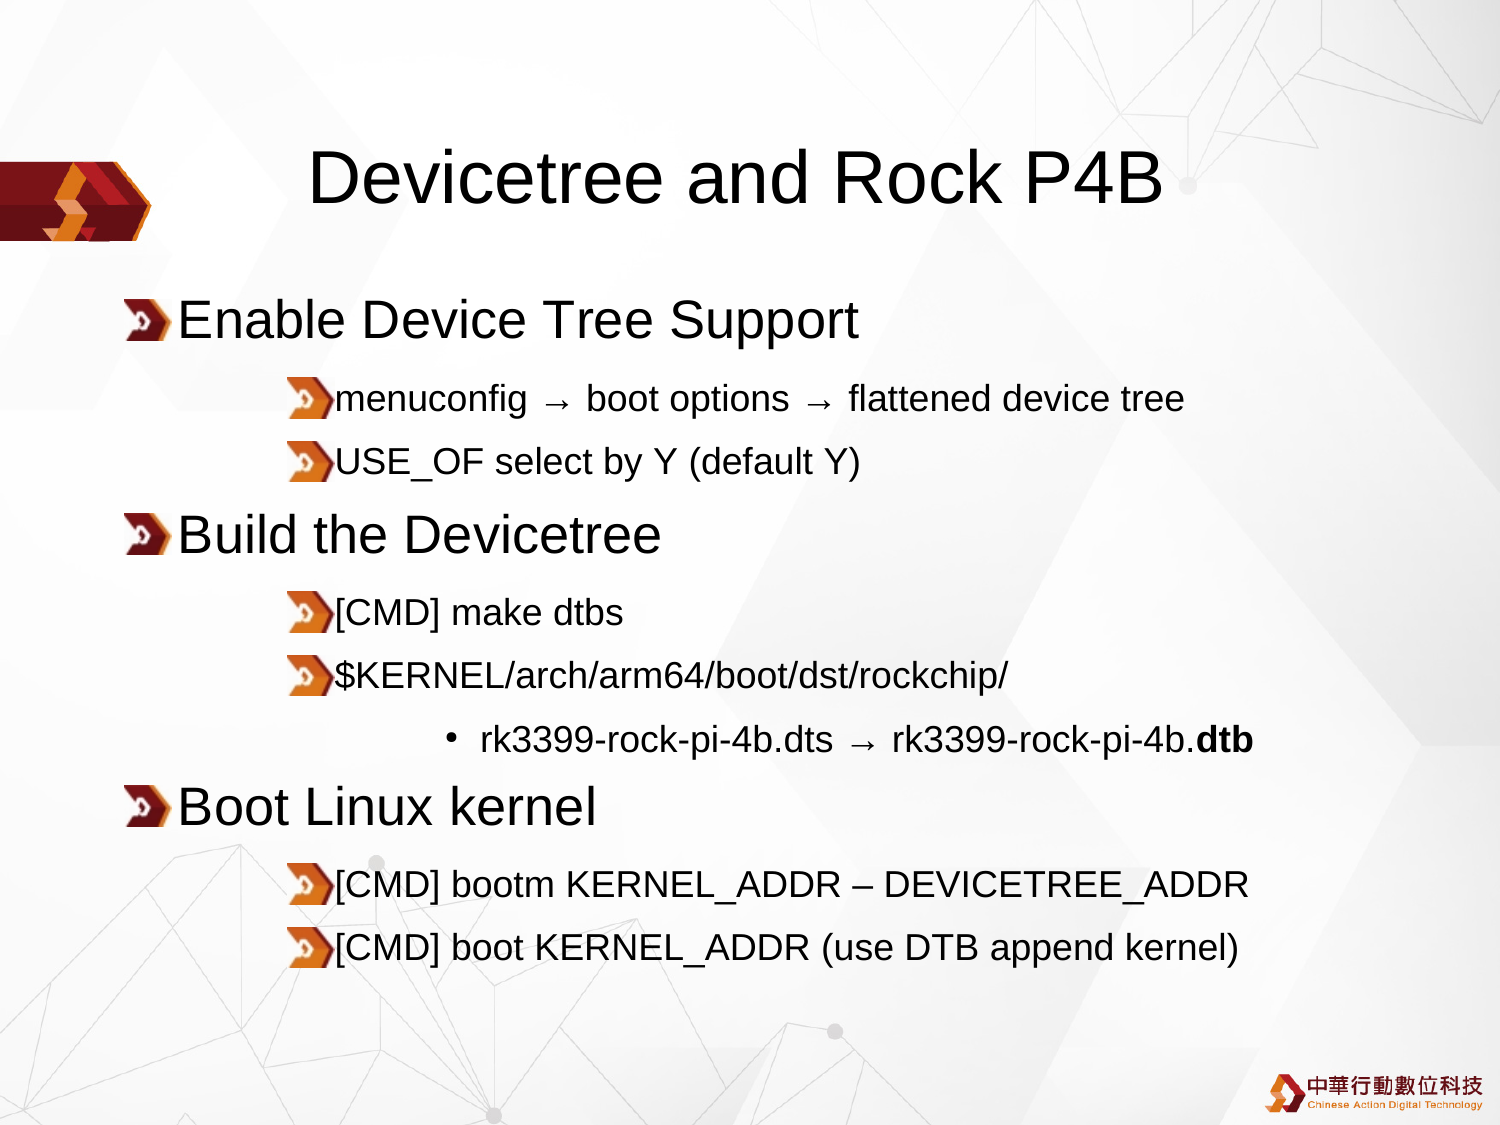

# Devicetree and Rock P4B
Enable Device Tree Support
menuconfig → boot options → flattened device tree
USE_OF select by Y (default Y)
Build the Devicetree
[CMD] make dtbs
$KERNEL/arch/arm64/boot/dst/rockchip/
rk3399-rock-pi-4b.dts → rk3399-rock-pi-4b.dtb
Boot Linux kernel
[CMD] bootm KERNEL_ADDR – DEVICETREE_ADDR
[CMD] boot KERNEL_ADDR (use DTB append kernel)